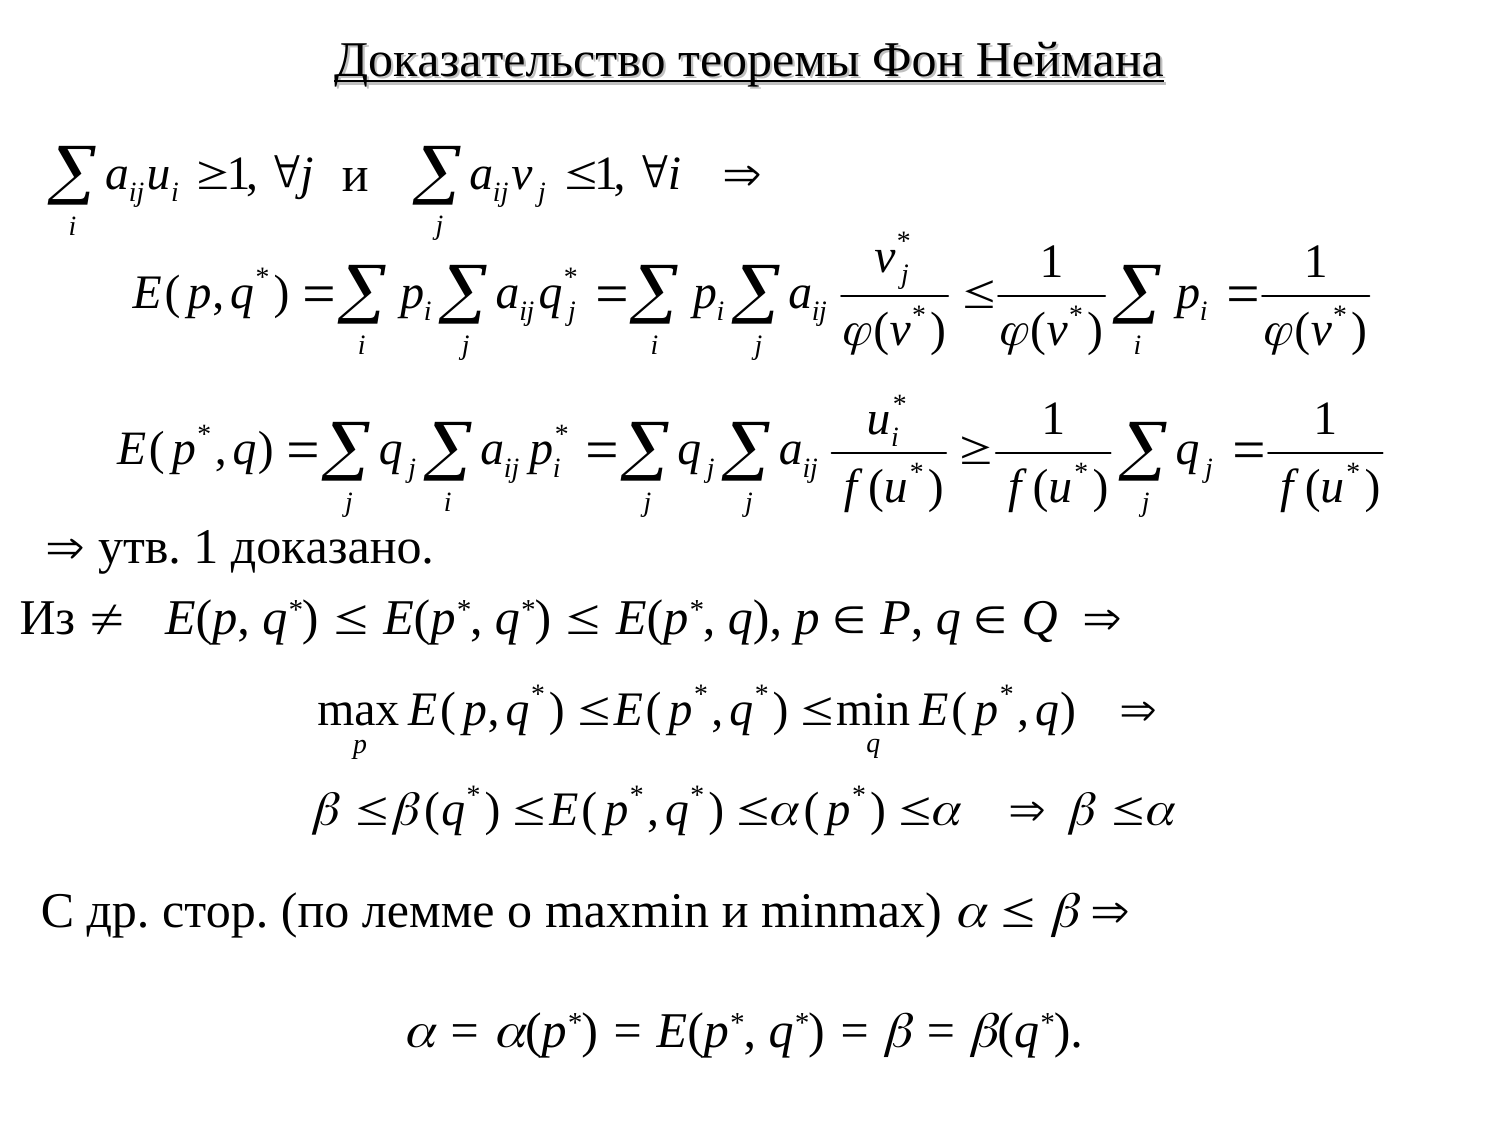

Доказательство теоремы Фон Неймана

и
 утв. 1 доказано.
Из  E(p, q*)  E(p*, q*)  E(p*, q), p  P, q  Q 
С др. стор. (по лемме о maxmin и minmax)    
  = (p*) = E(p*, q*) =  = (q*).